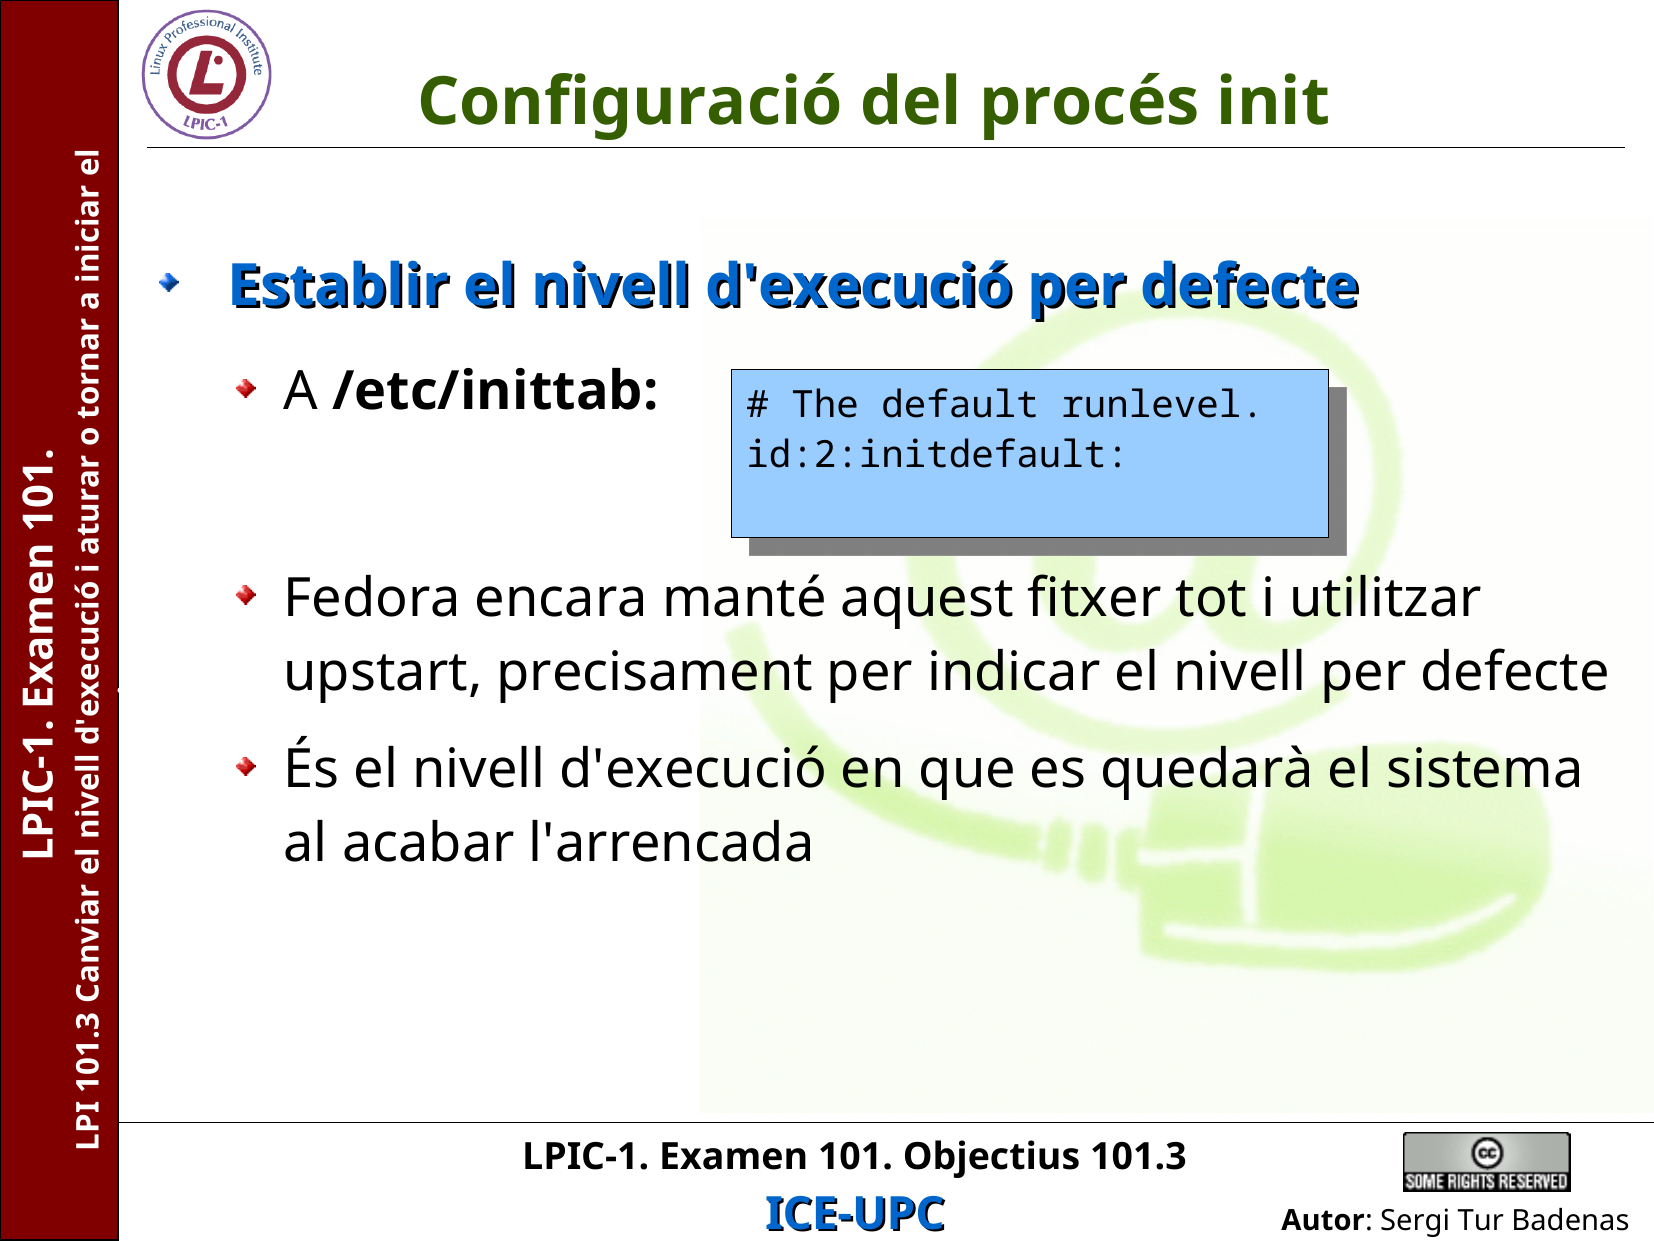

# Configuració del procés init
 Establir el nivell d'execució per defecte
A /etc/inittab:
Fedora encara manté aquest fitxer tot i utilitzar upstart, precisament per indicar el nivell per defecte
És el nivell d'execució en que es quedarà el sistema al acabar l'arrencada
# The default runlevel.
id:2:initdefault: